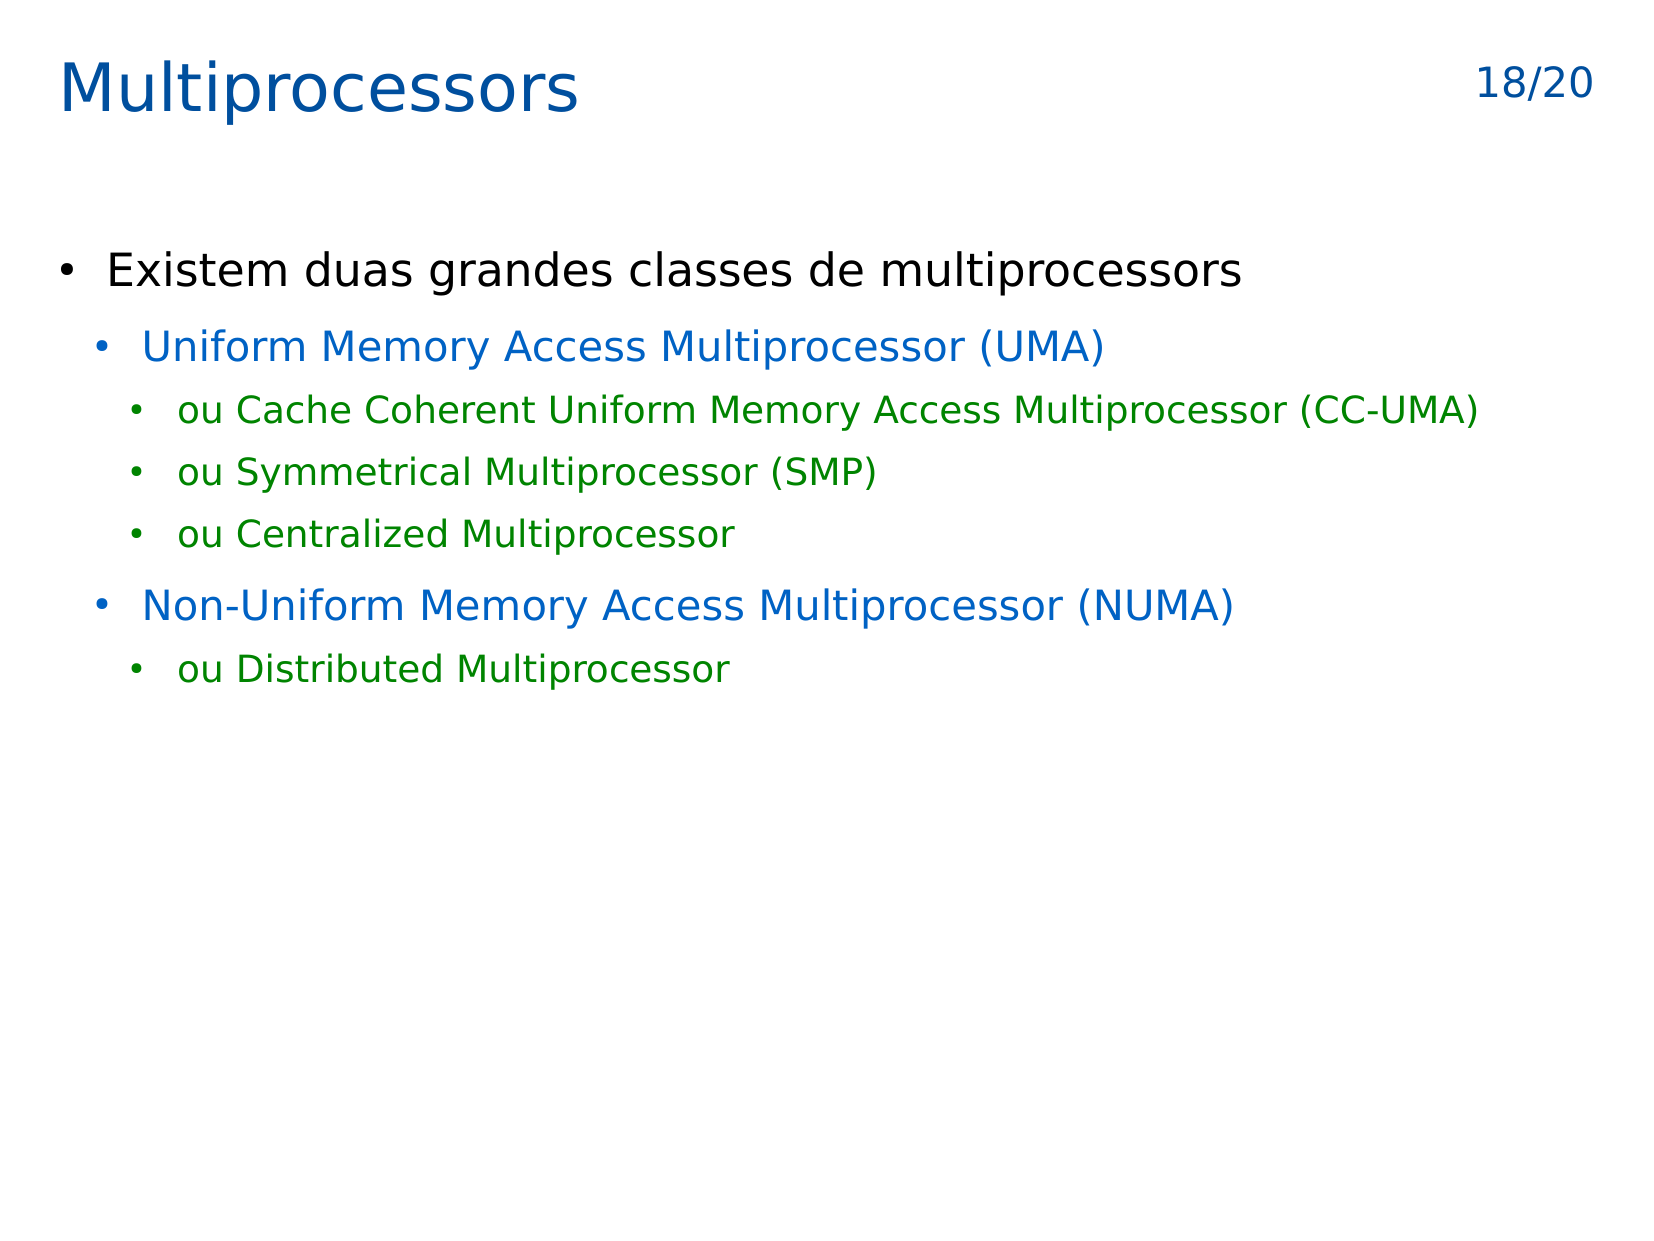

# Multiprocessors
18
Existem duas grandes classes de multiprocessors
Uniform Memory Access Multiprocessor (UMA)
ou Cache Coherent Uniform Memory Access Multiprocessor (CC-UMA)
ou Symmetrical Multiprocessor (SMP)
ou Centralized Multiprocessor
Non-Uniform Memory Access Multiprocessor (NUMA)
ou Distributed Multiprocessor